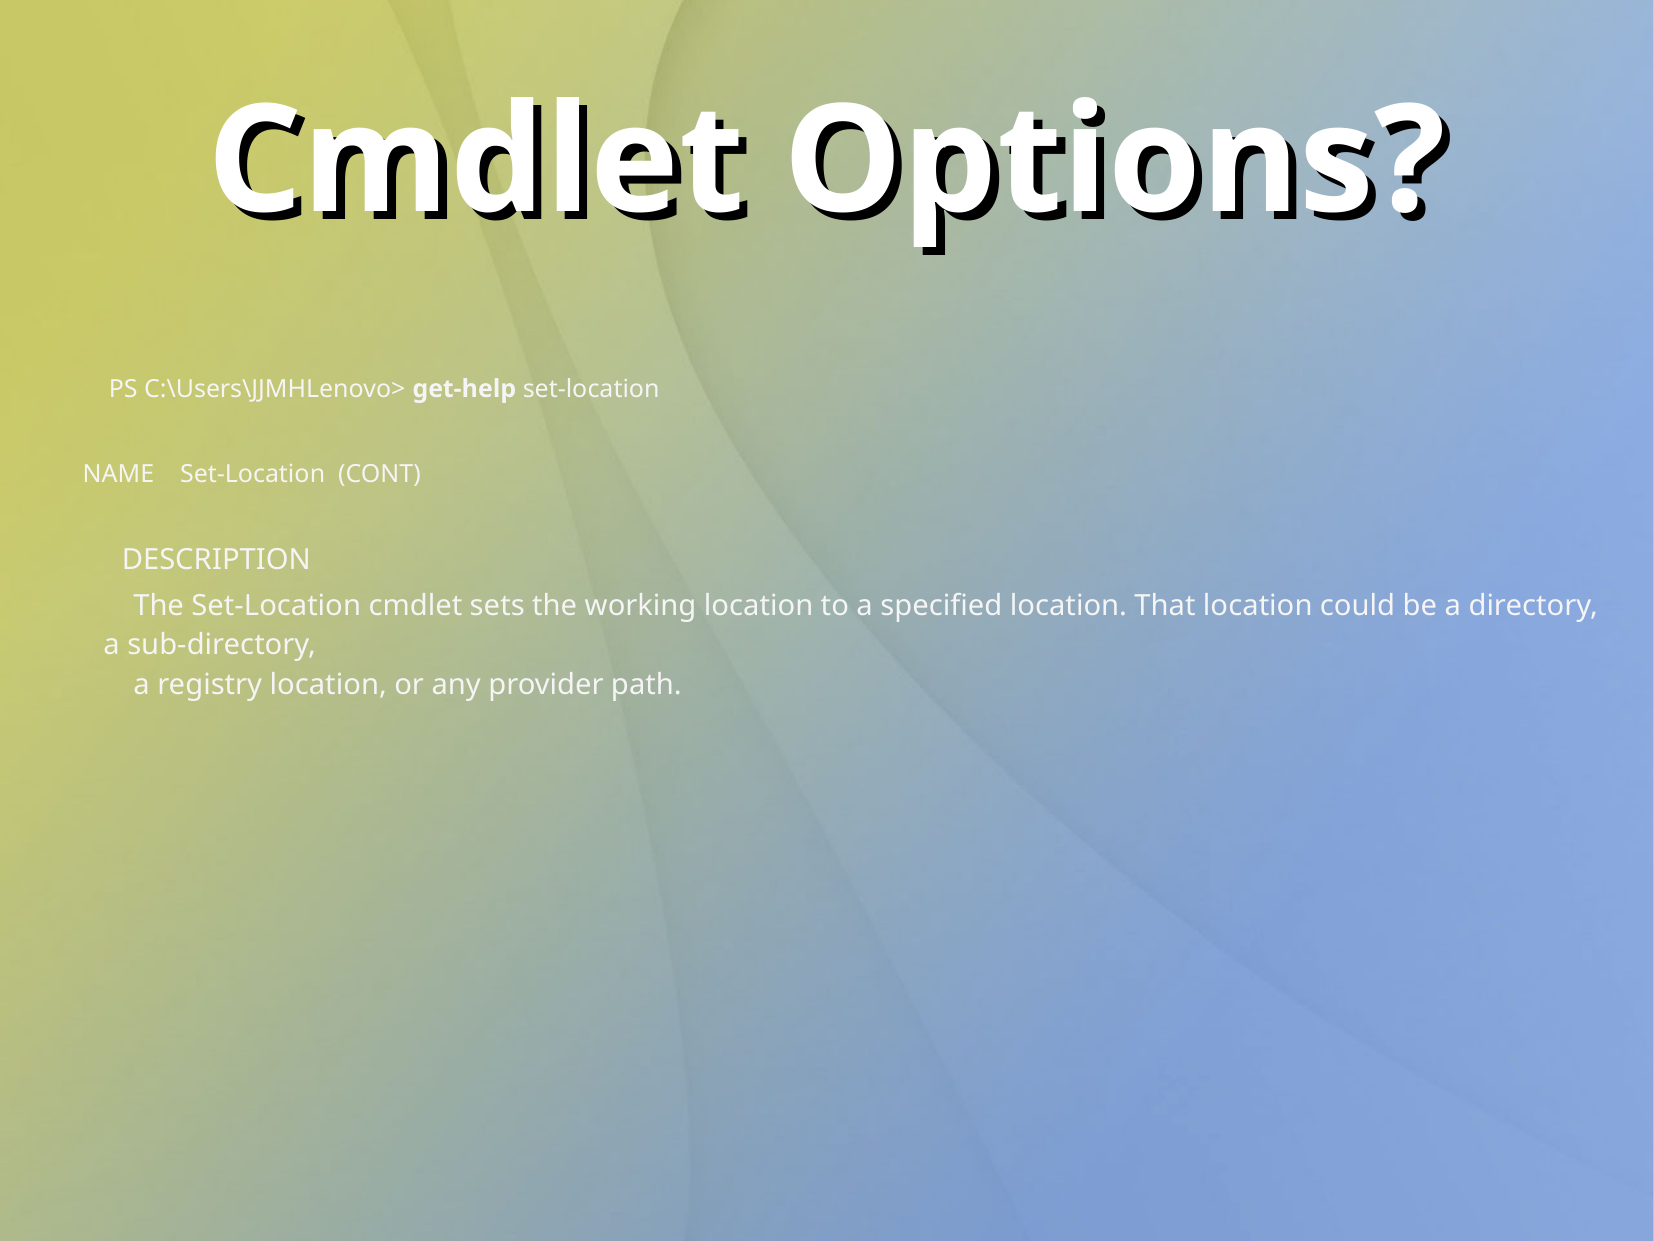

# Cmdlet Options?
 PS C:\Users\JJMHLenovo> get-help set-location
NAME Set-Location (CONT)
 DESCRIPTION
 The Set-Location cmdlet sets the working location to a specified location. That location could be a directory, a sub-directory,
 a registry location, or any provider path.